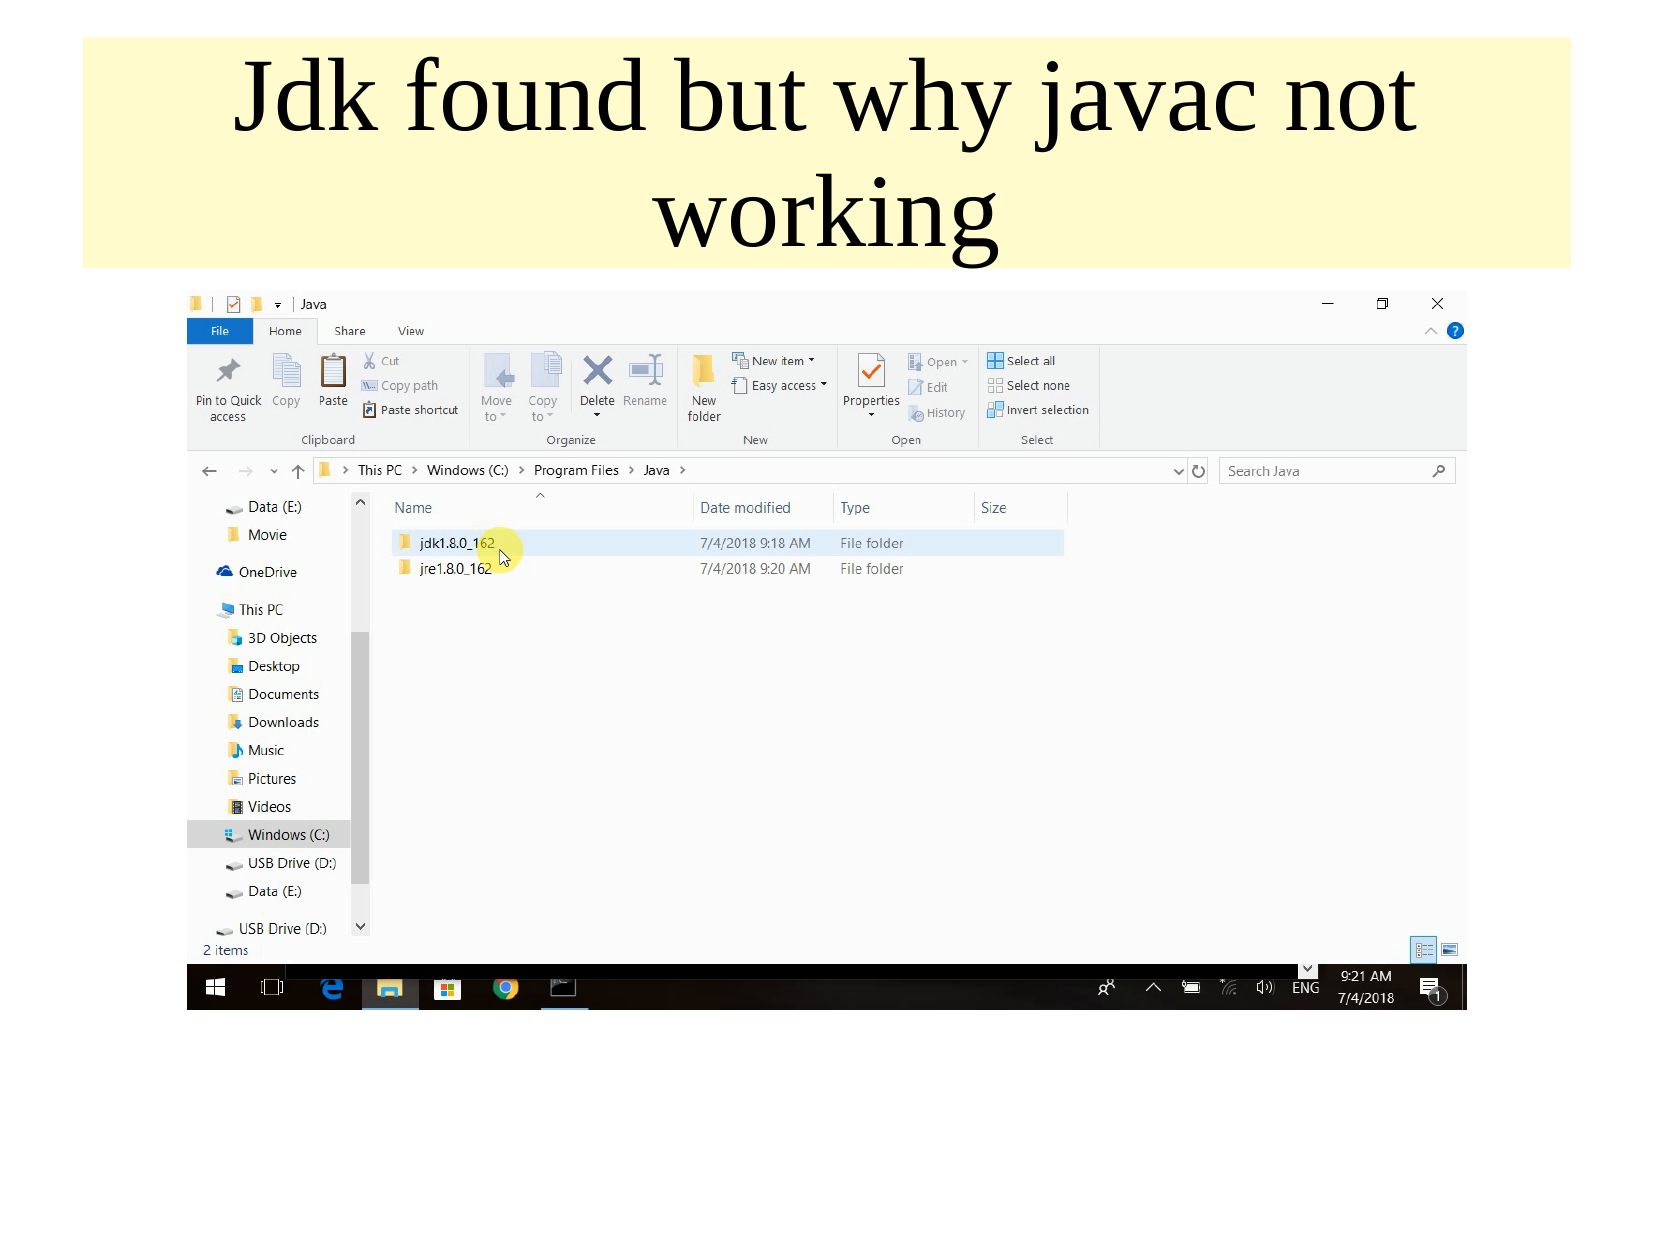

# Jdk found but why javac not working